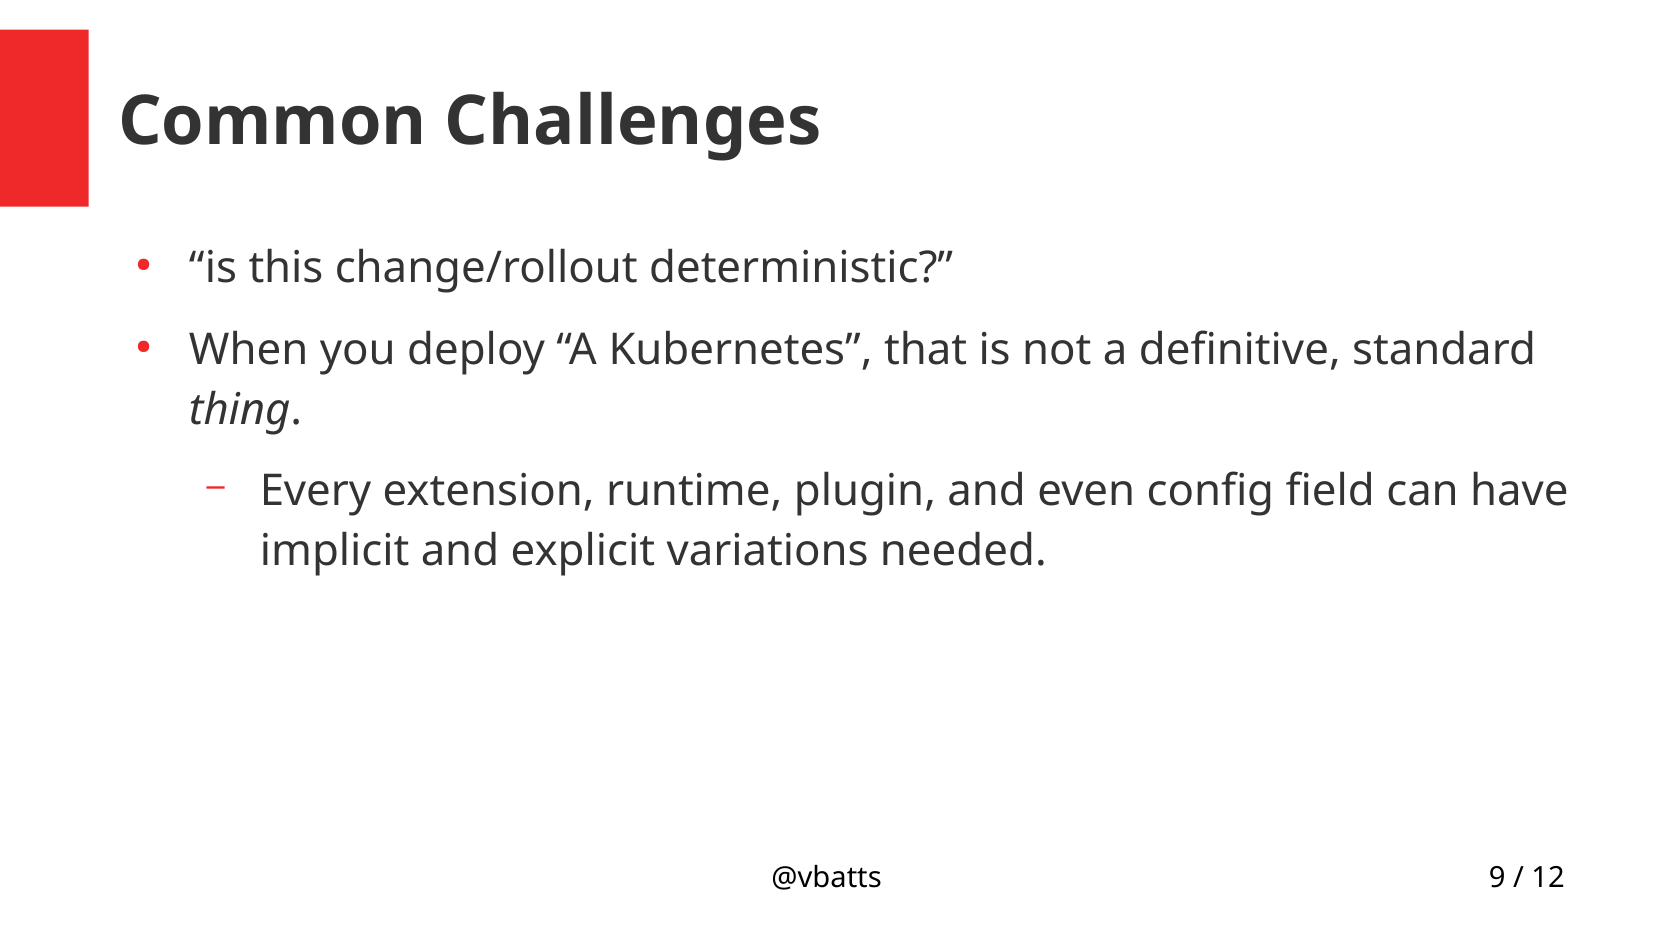

# Common Challenges
“is this change/rollout deterministic?”
When you deploy “A Kubernetes”, that is not a definitive, standard thing.
Every extension, runtime, plugin, and even config field can have implicit and explicit variations needed.
@vbatts
9